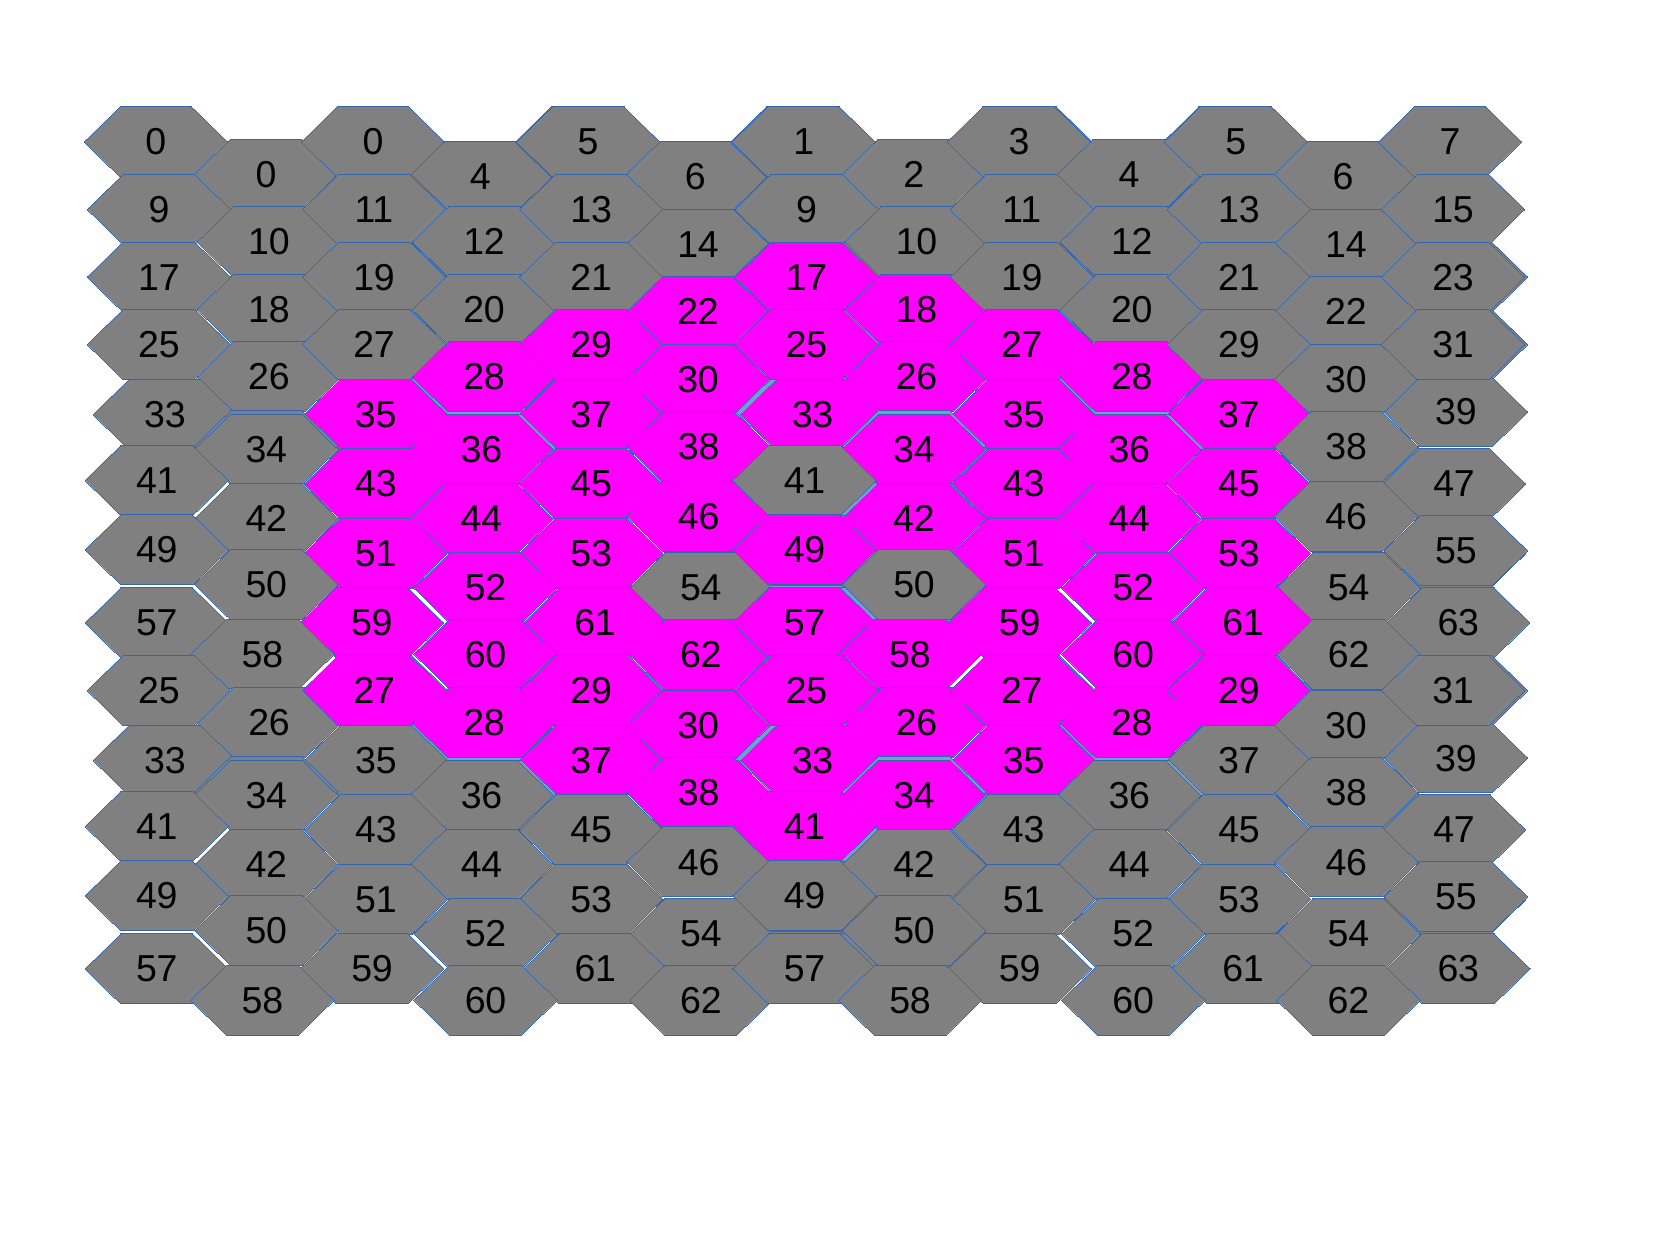

0
0
5
5
7
1
3
3
5
5
7
0
2
4
4
6
6
8
4
6
6
9
11
13
15
9
11
13
15
10
12
10
12
14
16
14
17
19
21
23
17
19
21
23
18
20
18
20
22
24
22
25
27
29
31
25
27
29
31
26
28
26
28
30
32
30
39
39
33
35
37
33
35
37
38
38
34
36
34
36
40
41
41
43
43
45
47
45
47
46
46
42
44
42
44
48
49
49
55
55
51
53
51
53
50
50
52
54
52
54
56
63
63
59
61
59
61
57
57
58
60
58
60
62
62
25
27
29
31
25
27
29
31
26
28
26
28
30
32
30
39
39
33
35
37
33
35
37
38
38
34
36
34
36
40
41
41
43
45
47
43
45
47
46
46
42
44
42
44
48
49
49
55
55
51
53
51
53
50
50
52
54
56
52
54
61
63
61
63
57
59
57
59
58
60
62
58
60
62